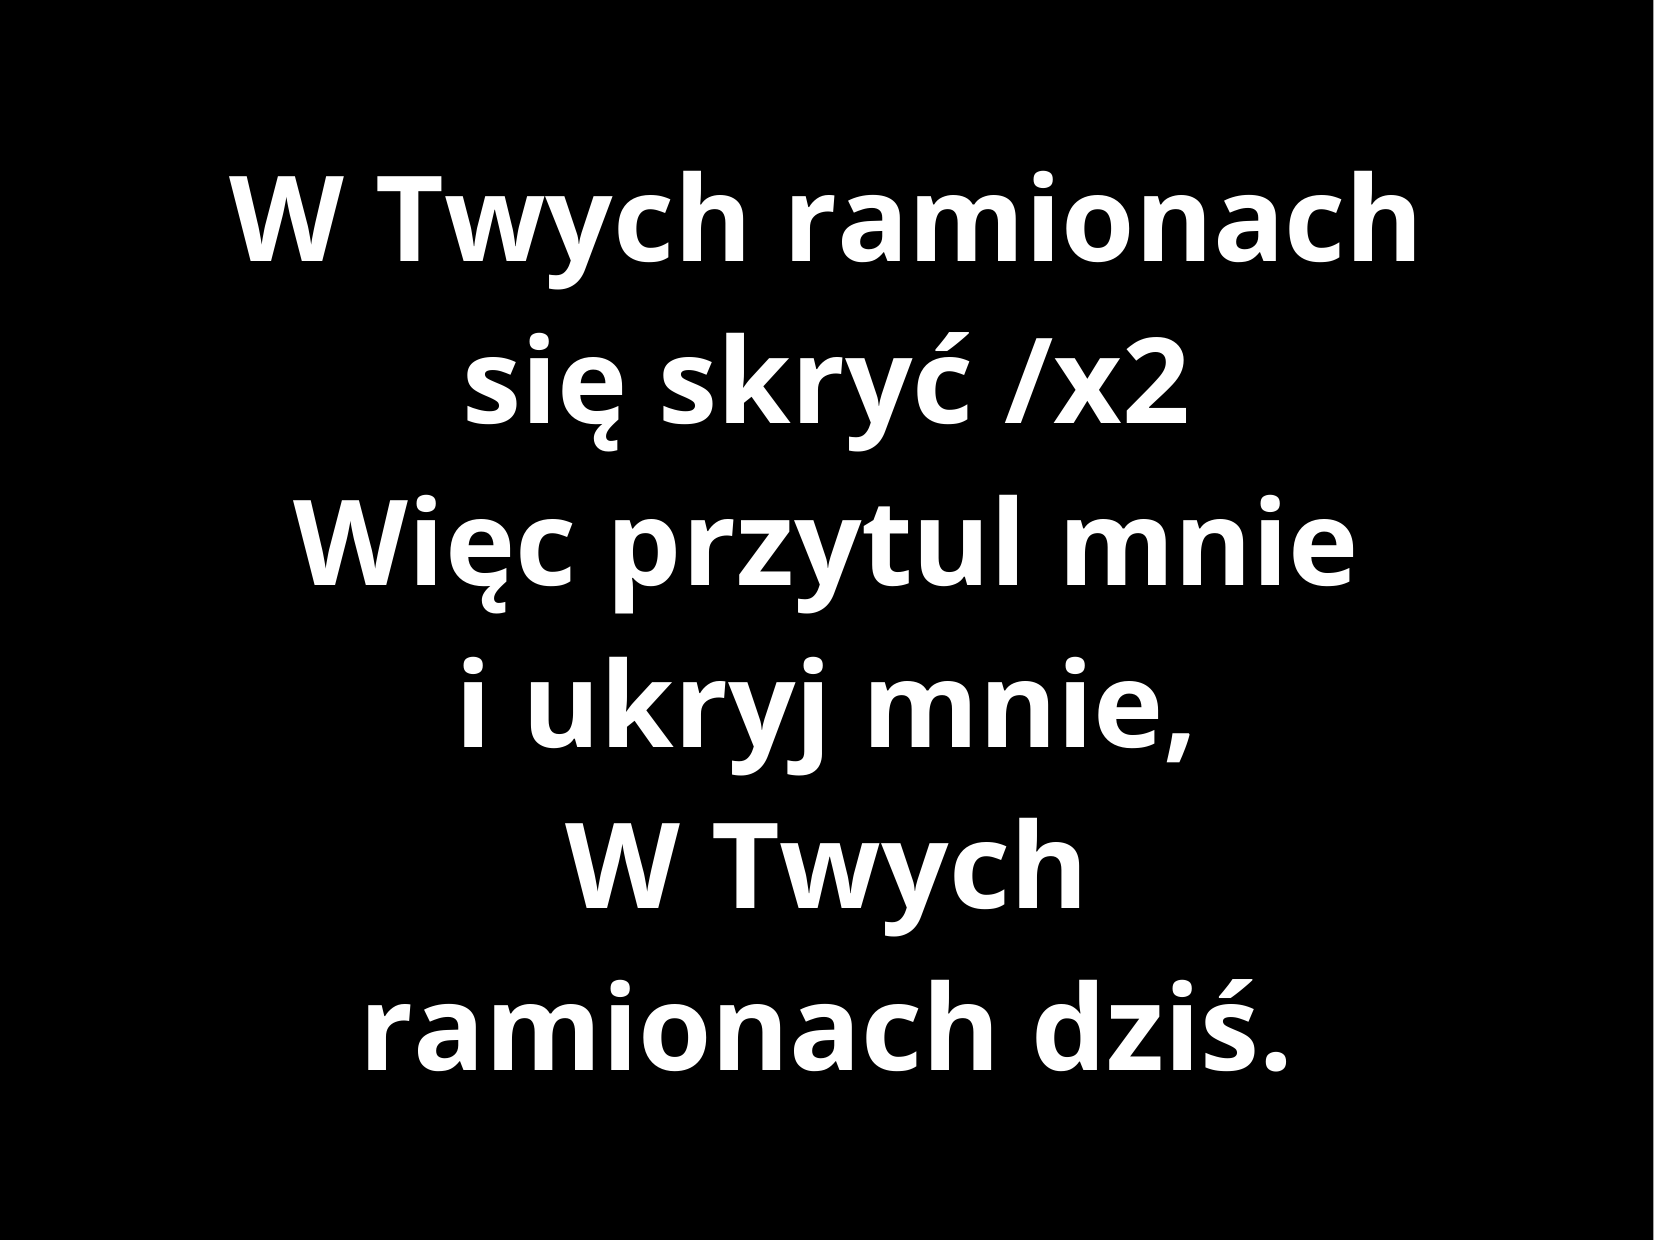

# W Twych ramionach się skryć /x2 Więc przytul mnie i ukryj mnie, W Twych ramionach dziś.